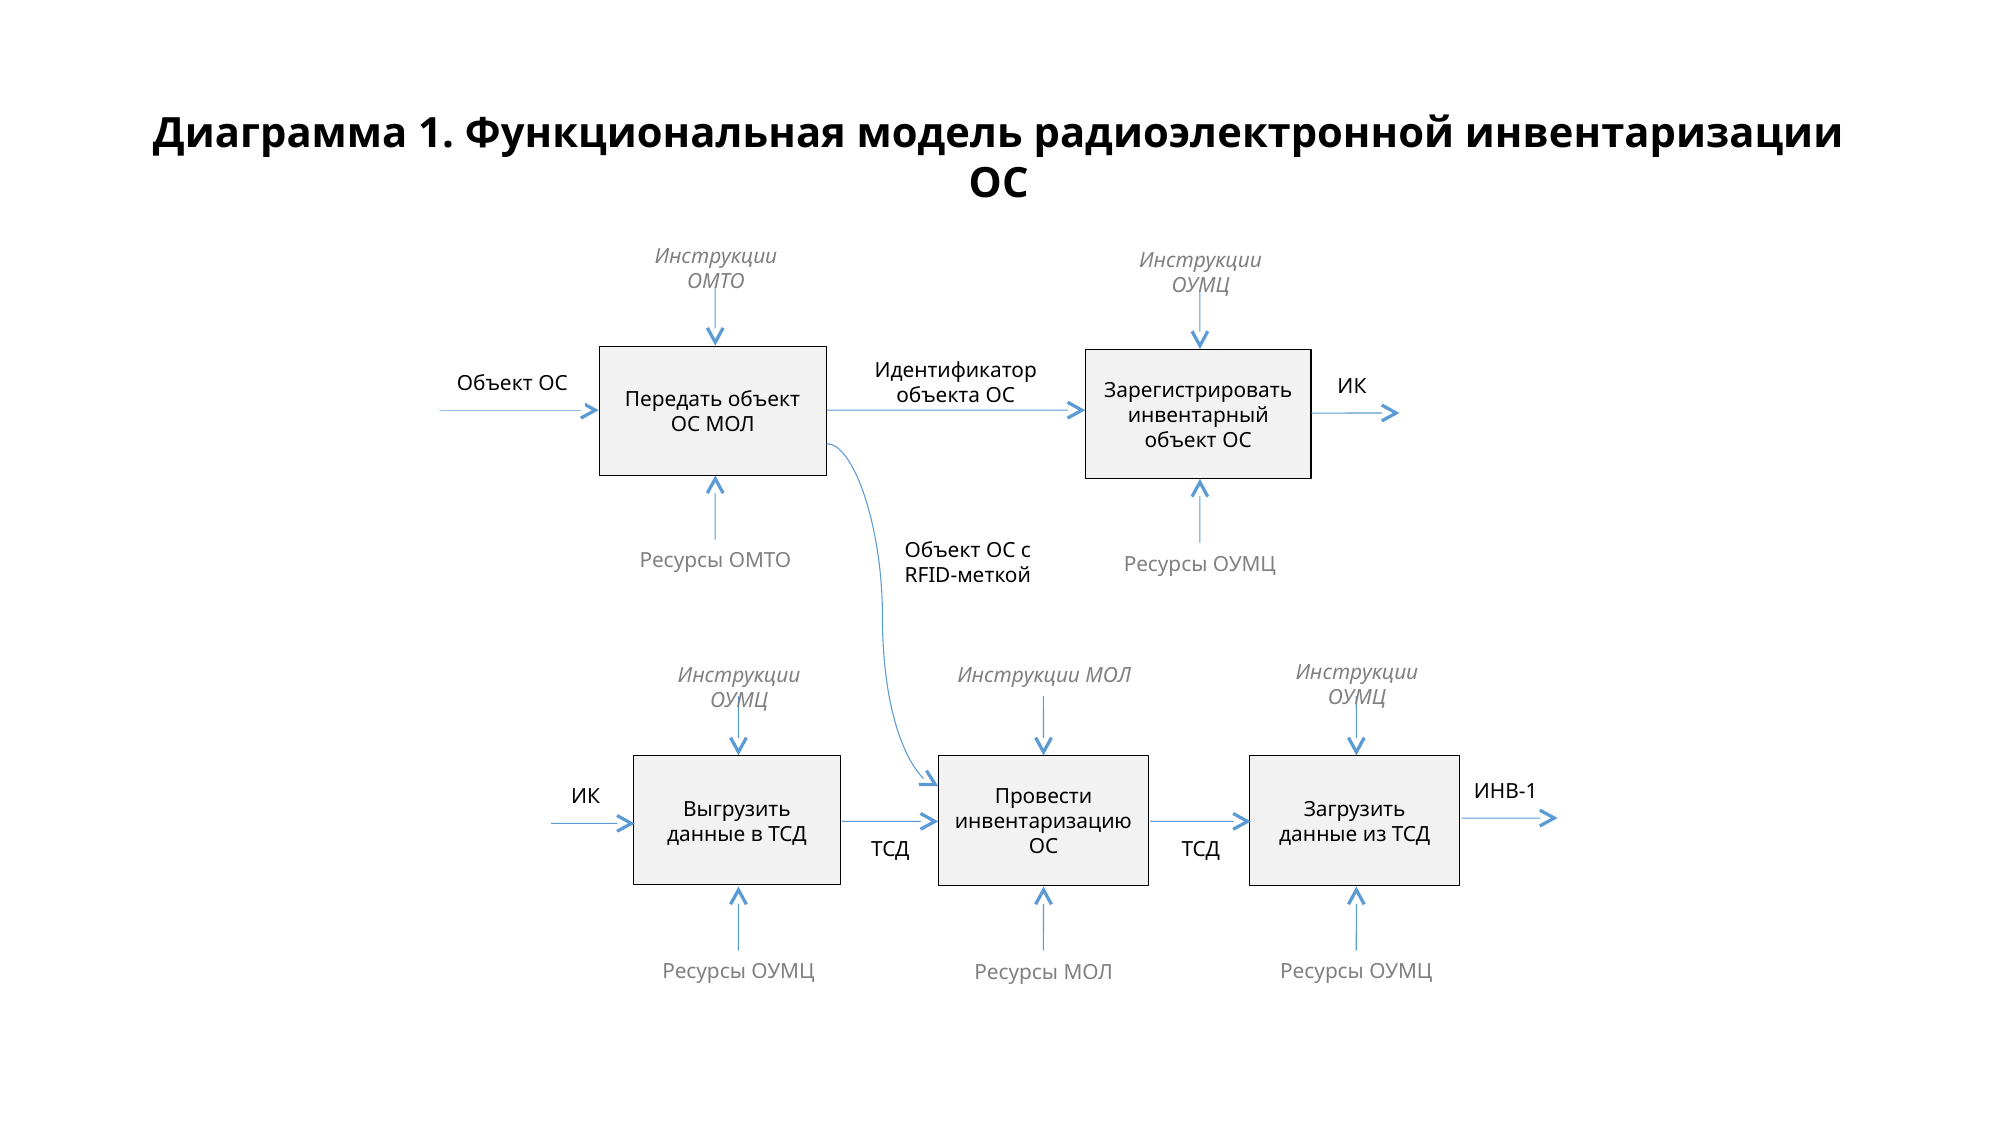

# Диаграмма 1. Функциональная модель радиоэлектронной инвентаризации ОС
Инструкции ОМТО
Передать объект ОС МОЛ
Объект ОС
Ресурсы ОМТО
Инструкции ОУМЦ
Зарегистрировать инвентарный объект ОС
ИК
Ресурсы ОУМЦ
Идентификатор объекта ОС
Объект ОС с
RFID-меткой
Инструкции ОУМЦ
Загрузить данные из ТСД
ИНВ-1
Ресурсы ОУМЦ
Инструкции ОУМЦ
Выгрузить данные в ТСД
ИК
Ресурсы ОУМЦ
Инструкции МОЛ
Провести инвентаризацию ОС
Ресурсы МОЛ
ТСД
ТСД